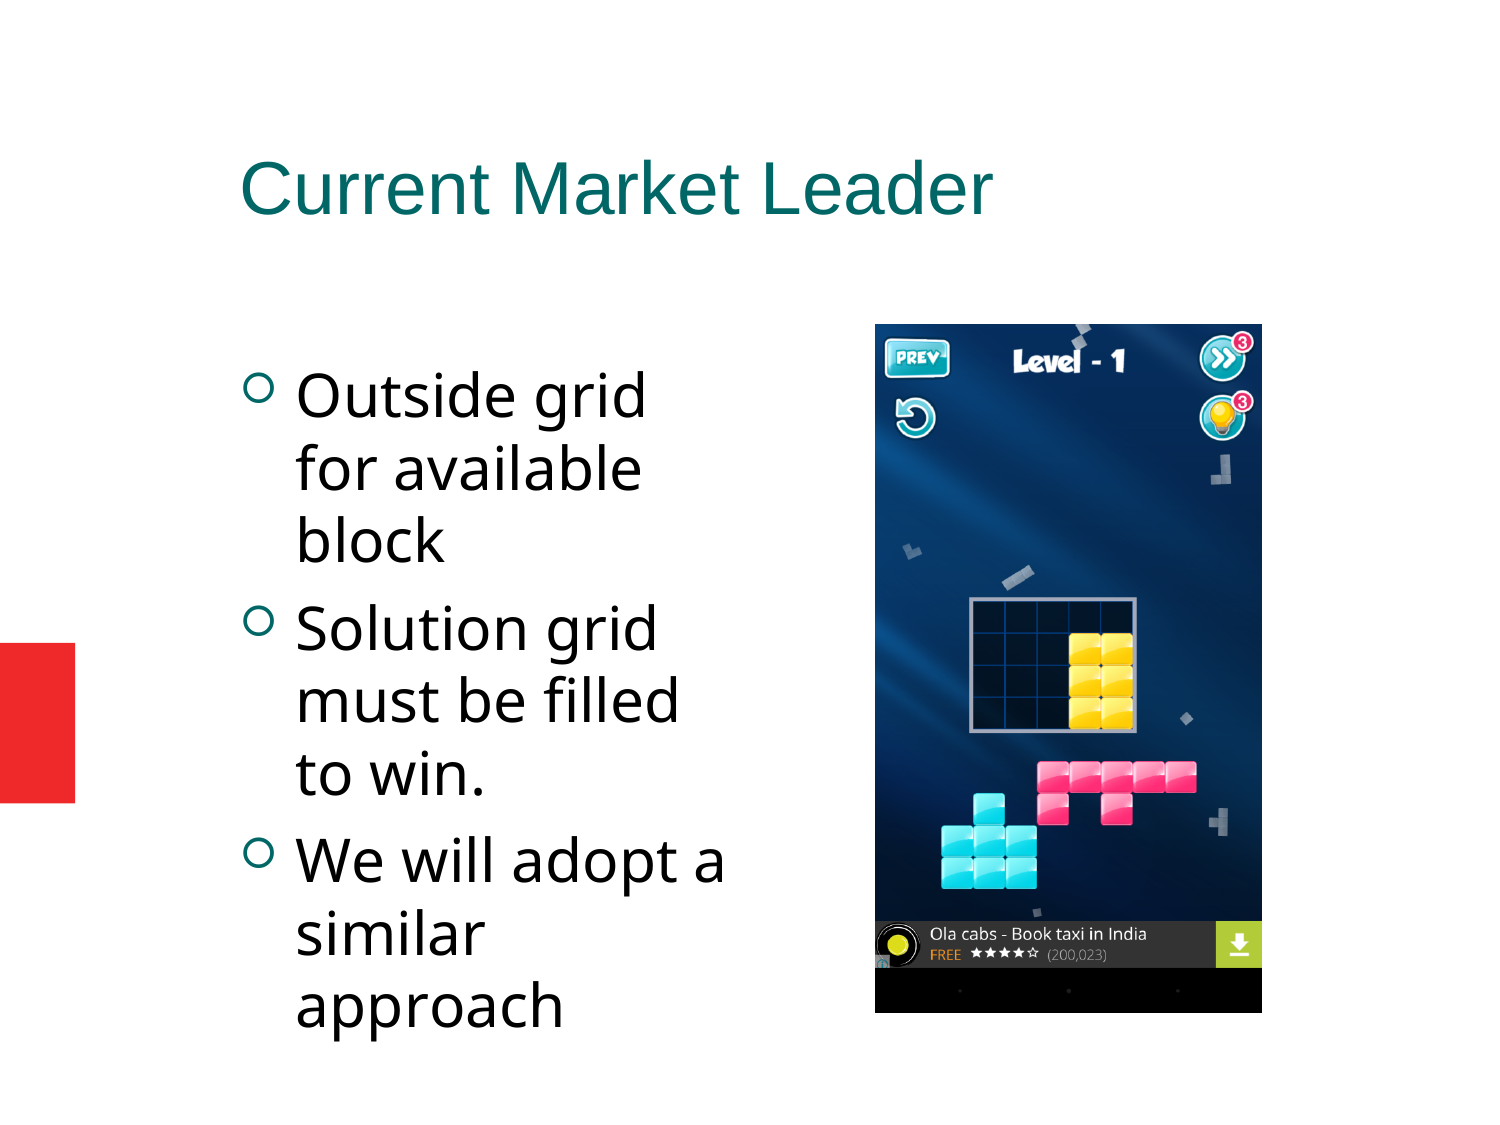

Current Market Leader
Outside grid for available block
Solution grid must be filled to win.
We will adopt a similar approach